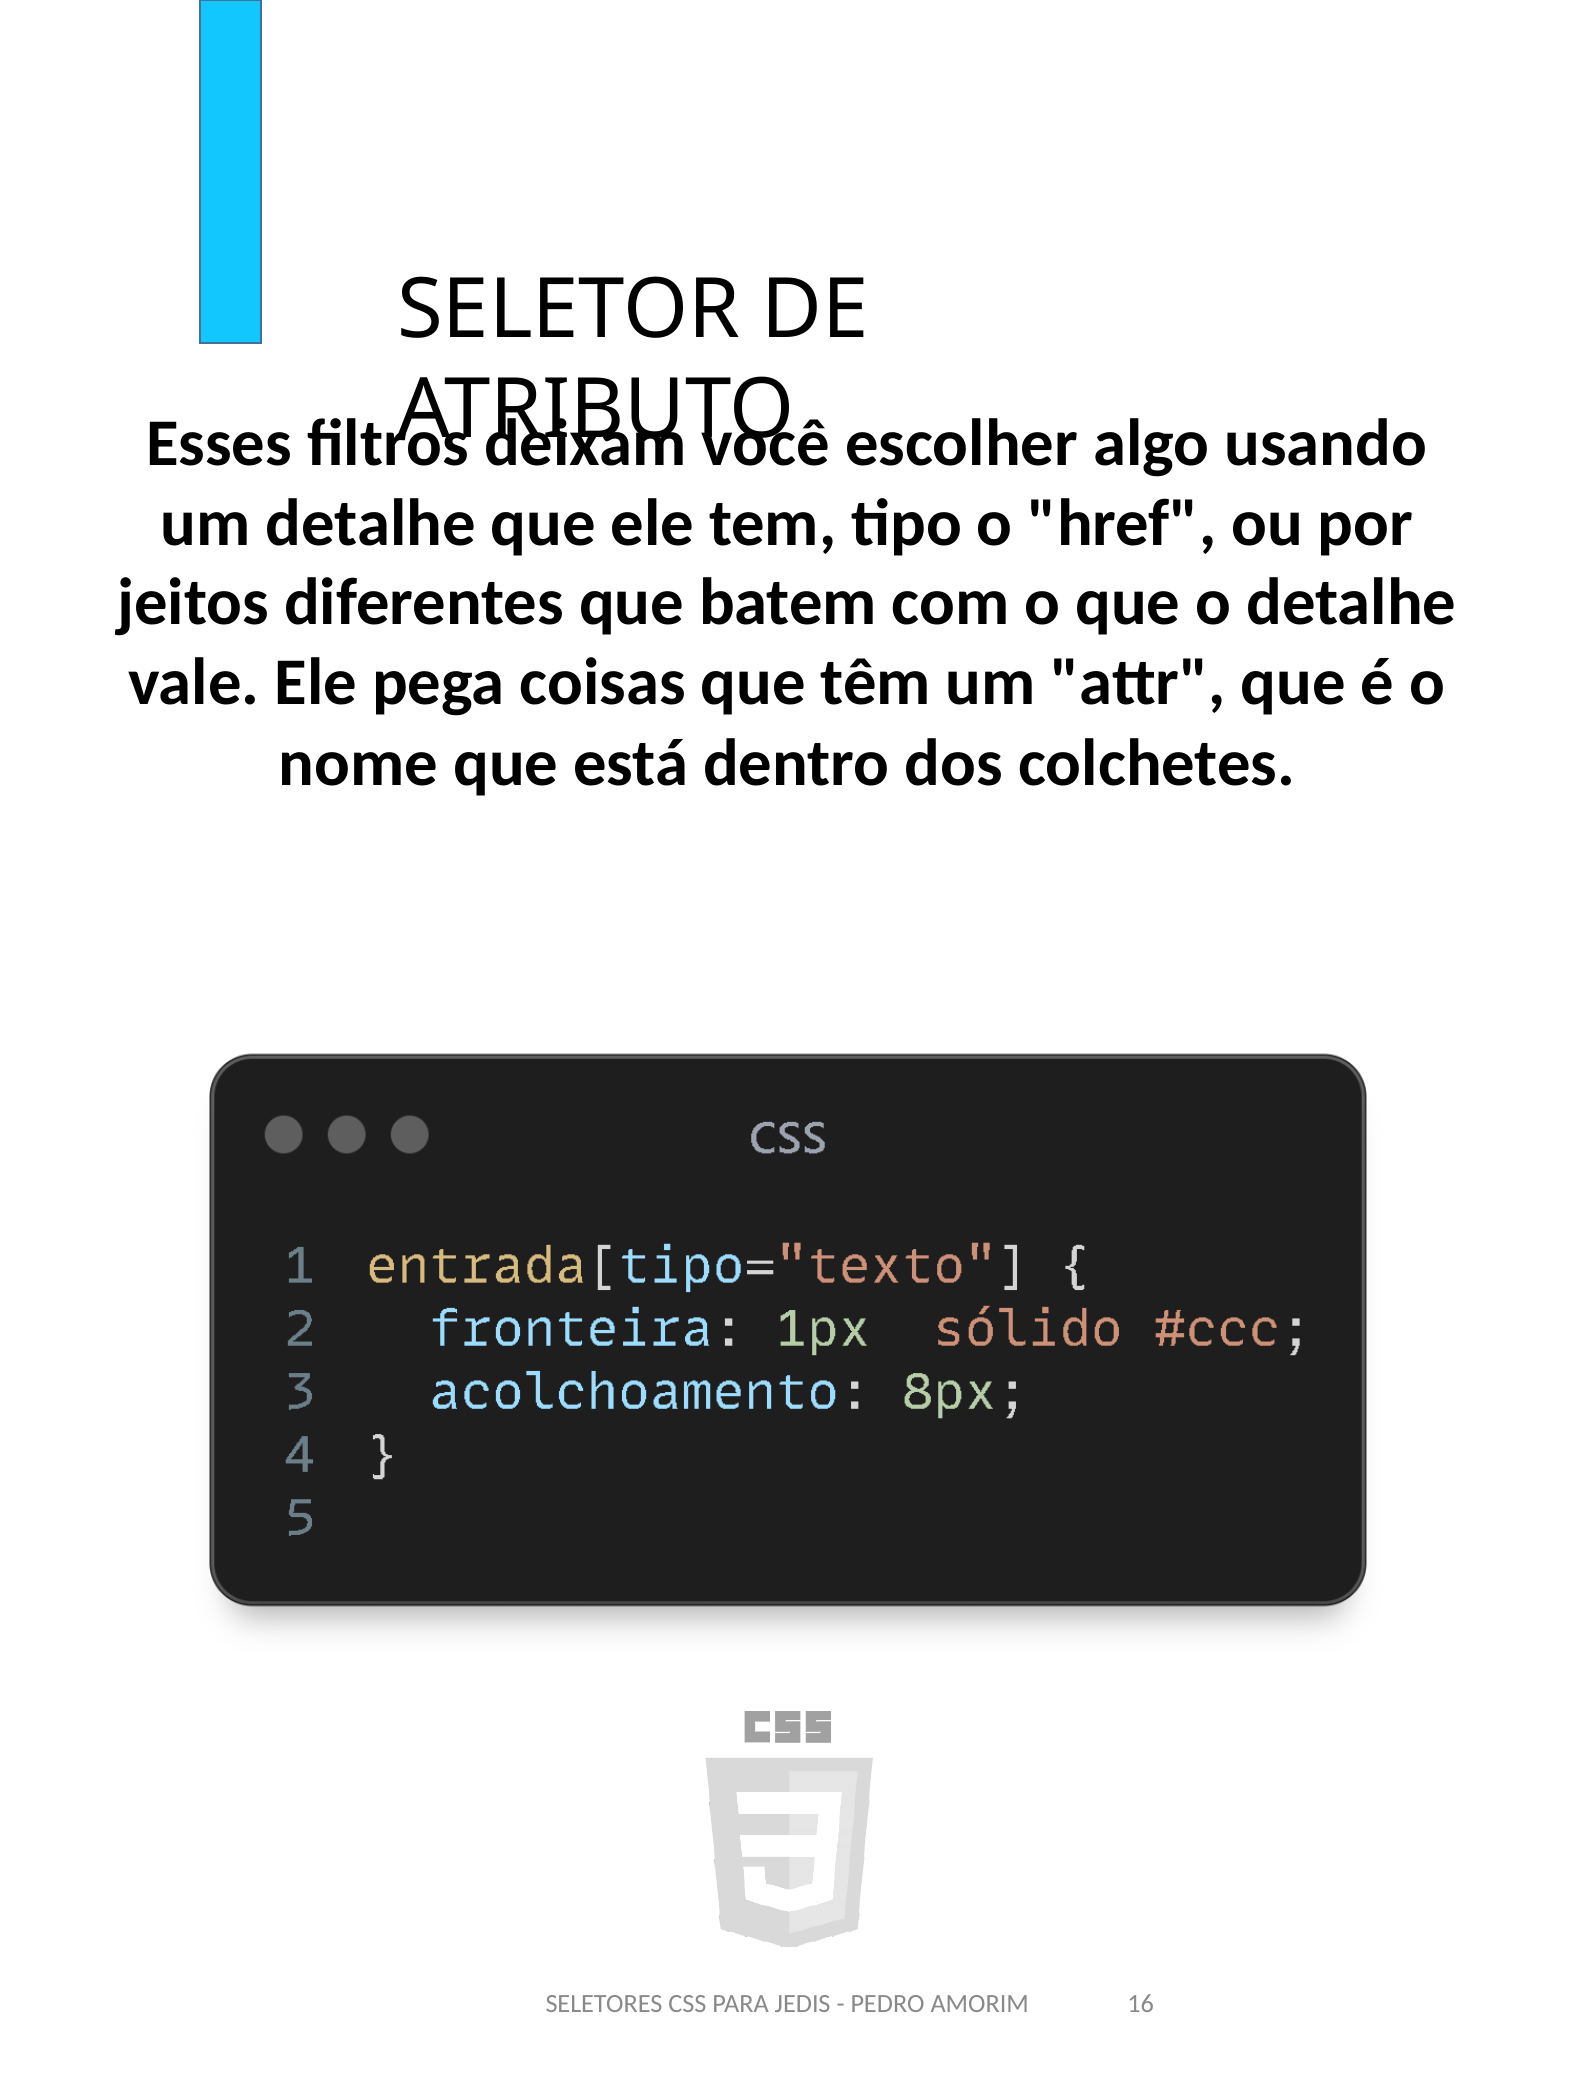

SELETOR DE ATRIBUTO
Esses filtros deixam você escolher algo usando um detalhe que ele tem, tipo o "href", ou por jeitos diferentes que batem com o que o detalhe vale. Ele pega coisas que têm um "attr", que é o nome que está dentro dos colchetes.
SELETORES CSS PARA JEDIS - PEDRO AMORIM